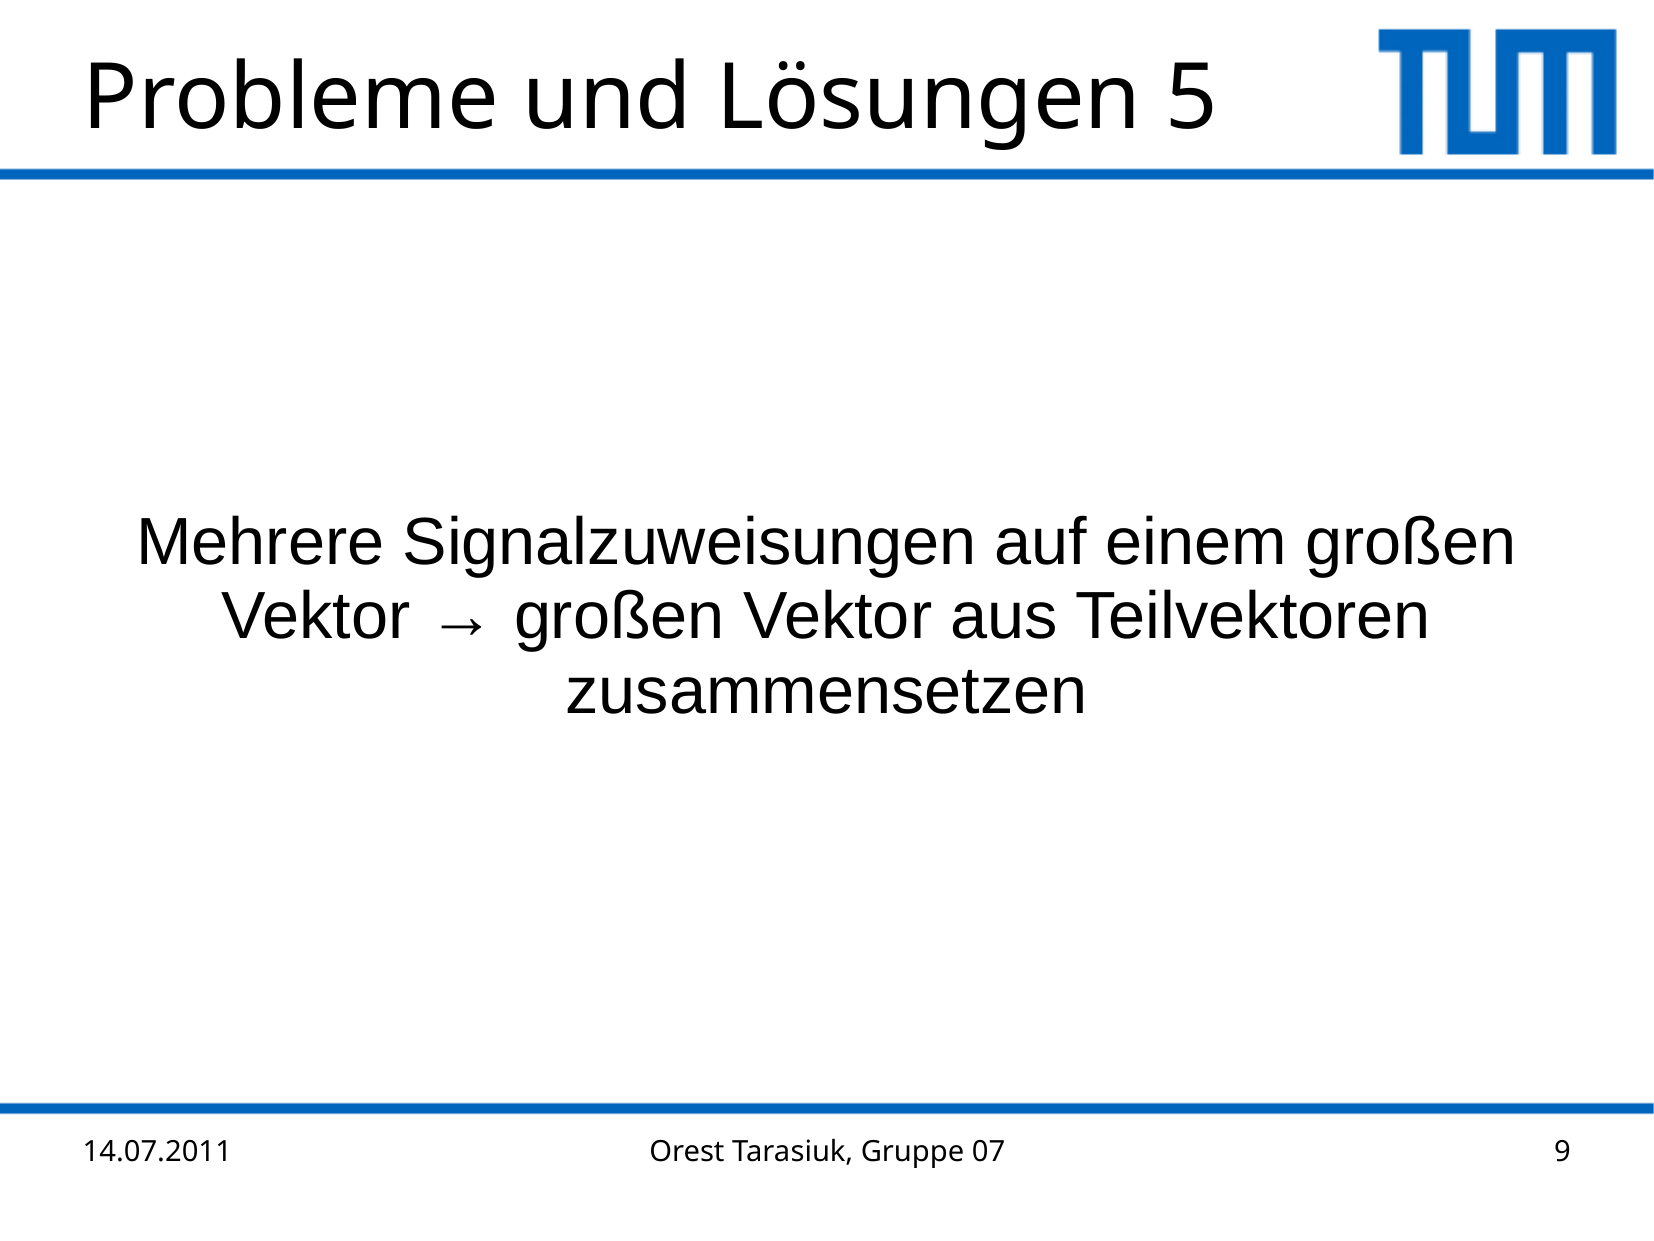

# Probleme und Lösungen 5
Mehrere Signalzuweisungen auf einem großen Vektor → großen Vektor aus Teilvektoren zusammensetzen
14.07.2011
Orest Tarasiuk, Gruppe 07
9